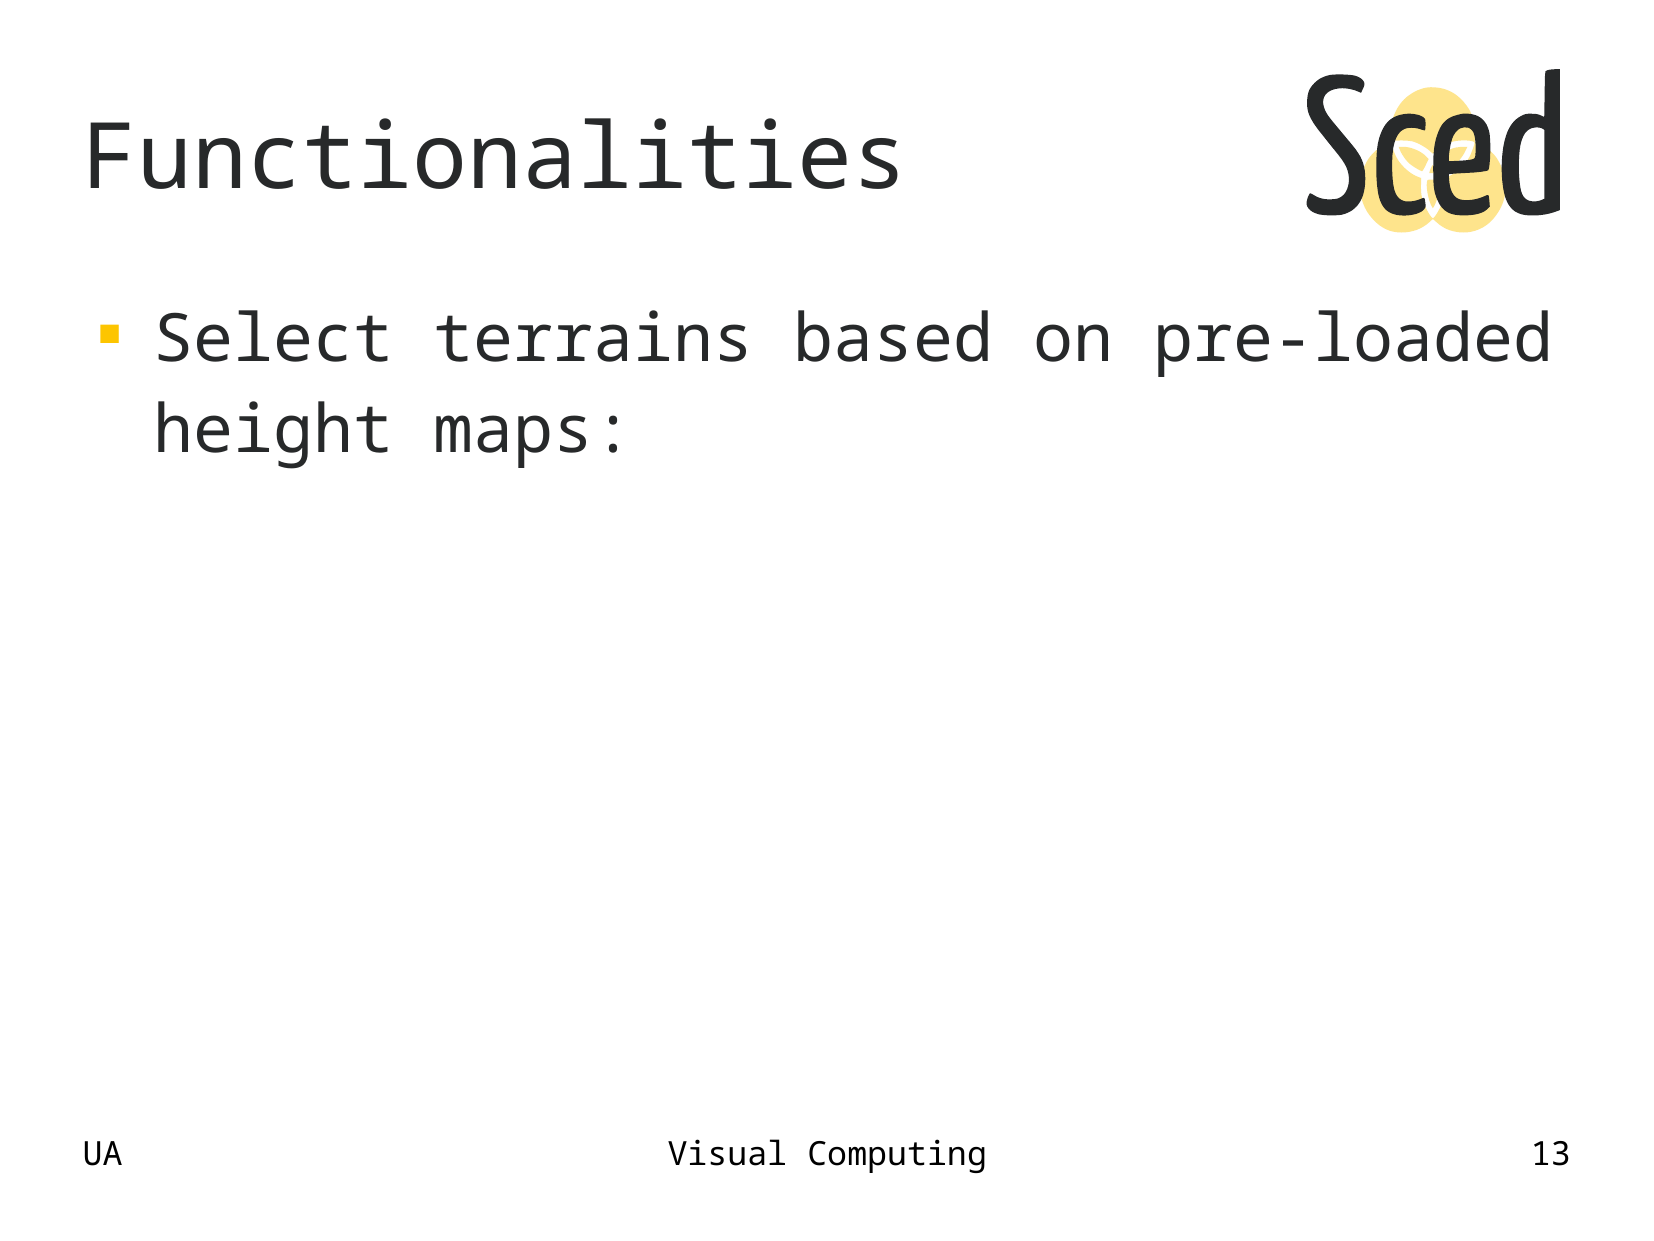

# Functionalities
Select terrains based on pre-loaded height maps:
UA
Visual Computing
13